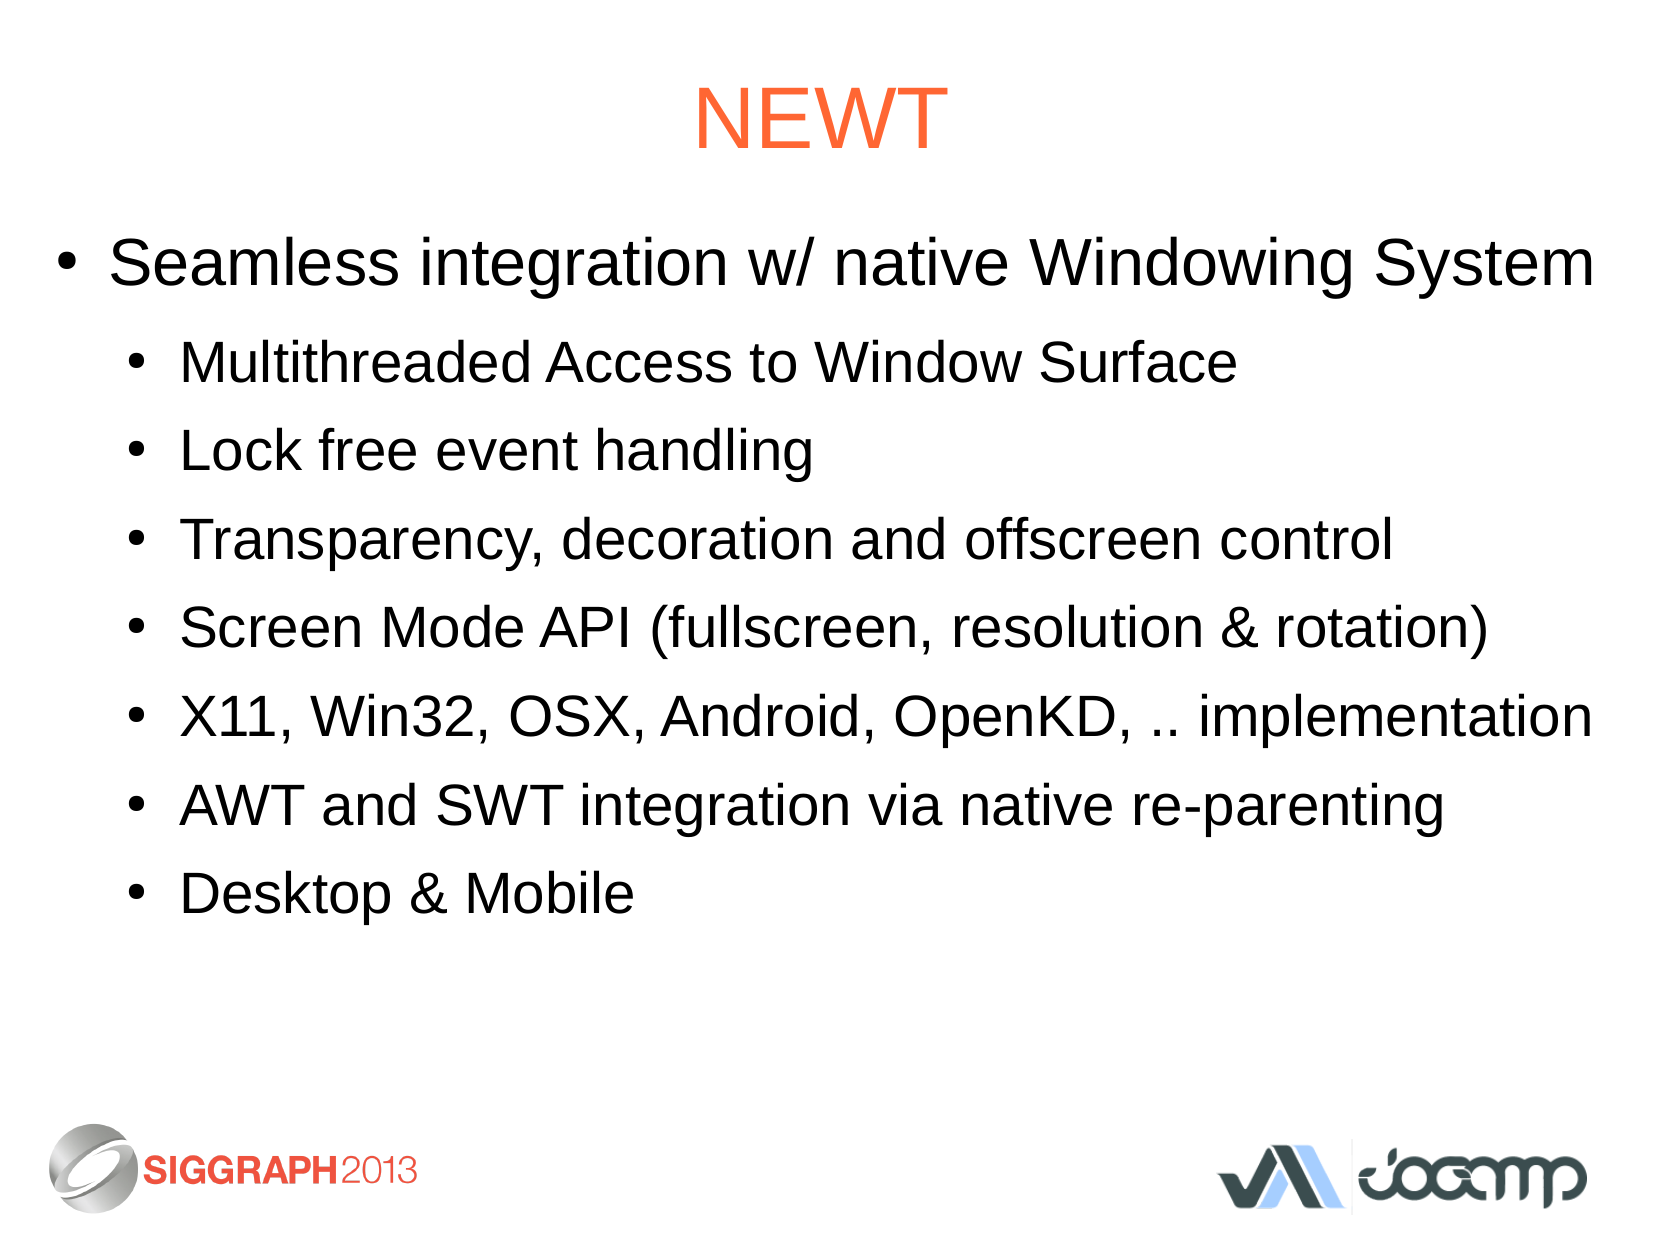

# NEWT
Seamless integration w/ native Windowing System
Multithreaded Access to Window Surface
Lock free event handling
Transparency, decoration and offscreen control
Screen Mode API (fullscreen, resolution & rotation)
X11, Win32, OSX, Android, OpenKD, .. implementation
AWT and SWT integration via native re-parenting
Desktop & Mobile